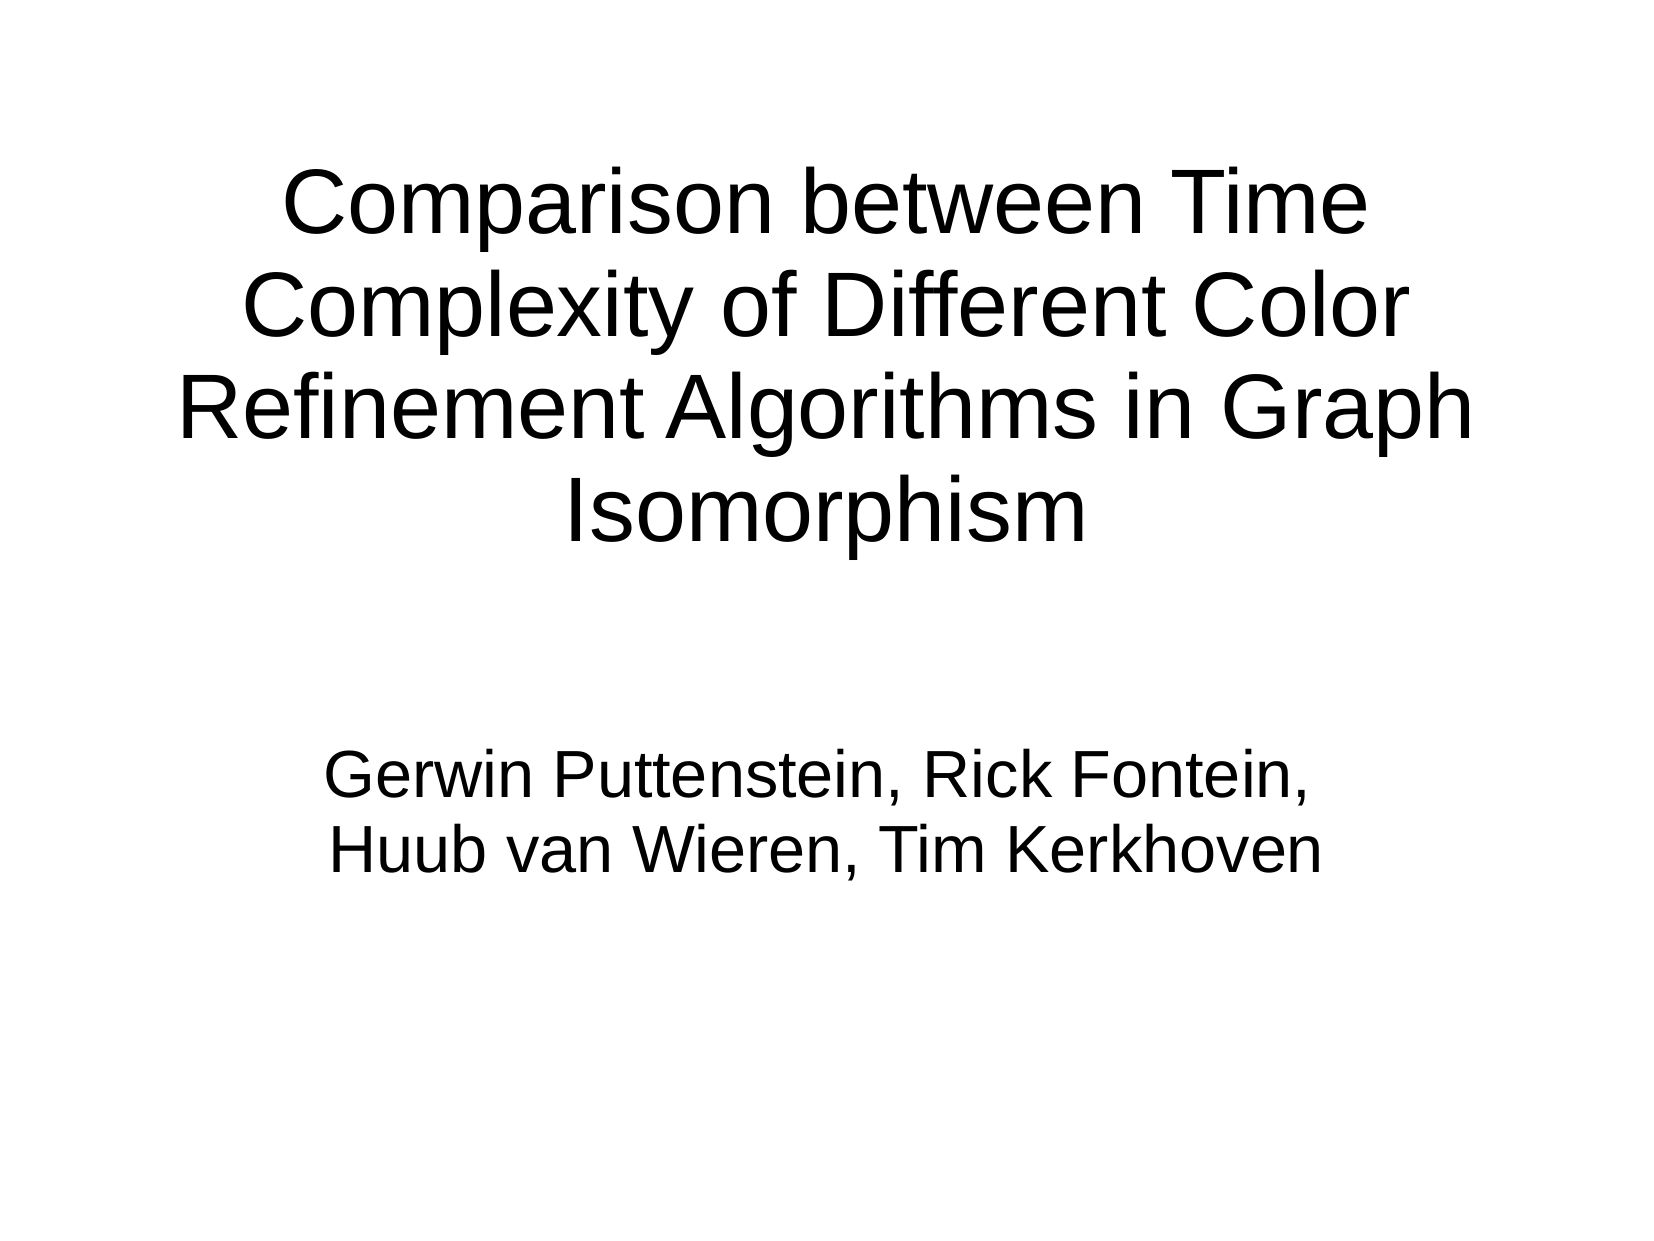

# Comparison between Time Complexity of Different Color Refinement Algorithms in Graph Isomorphism
Gerwin Puttenstein, Rick Fontein,
Huub van Wieren, Tim Kerkhoven